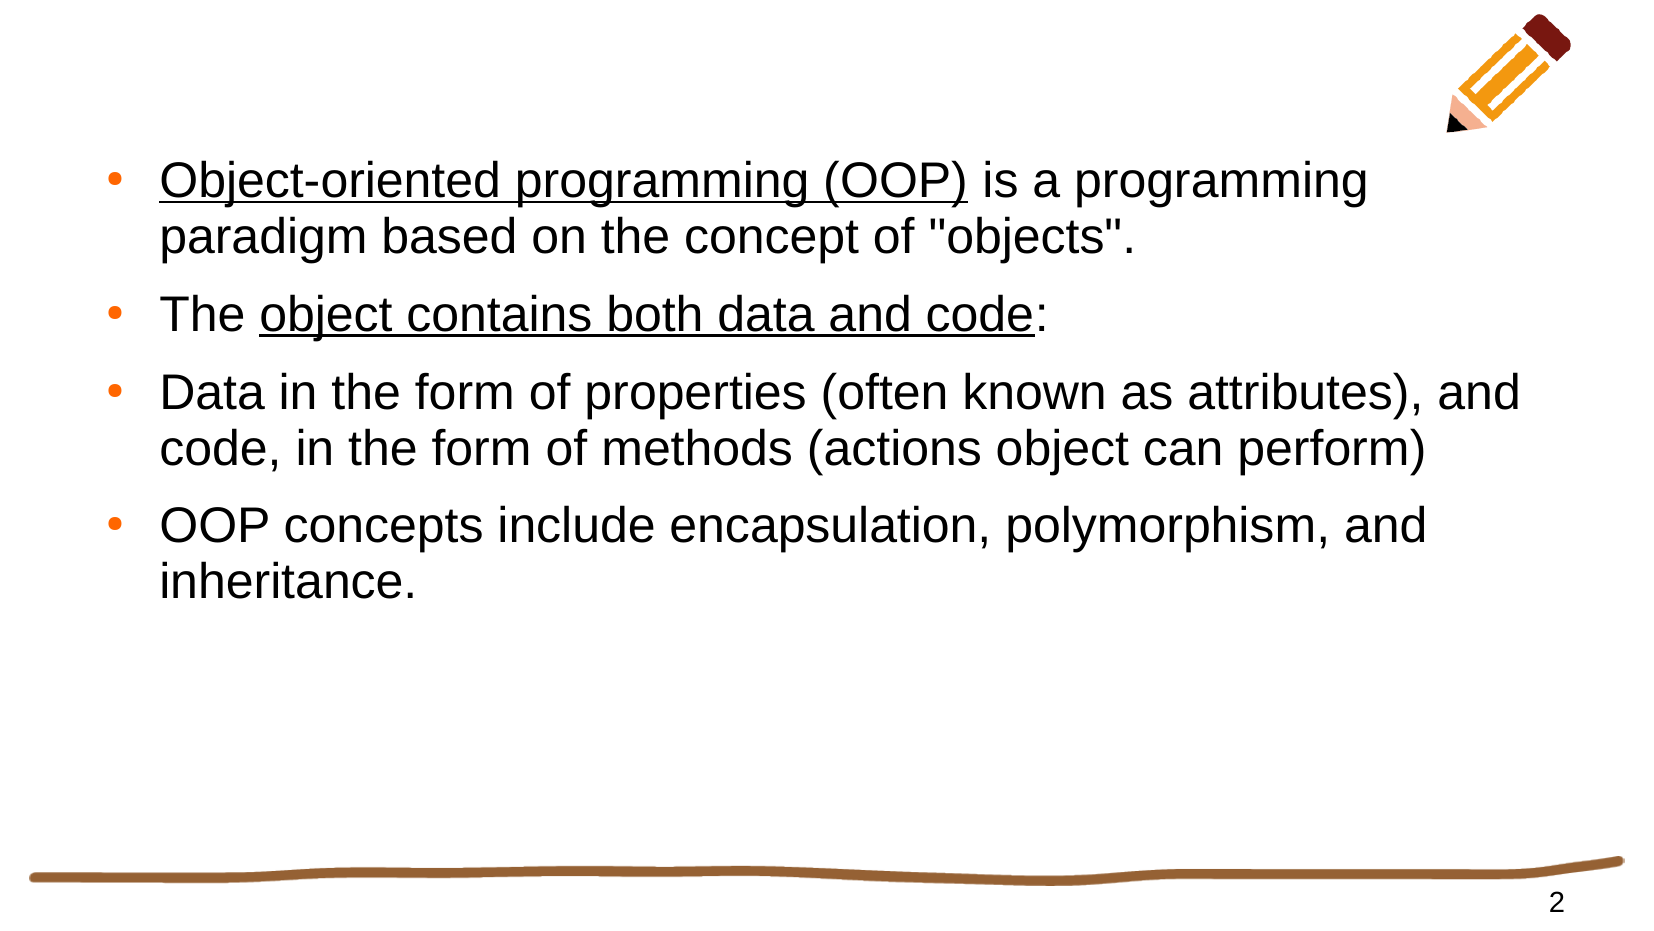

# Object-oriented programming (OOP) is a programming paradigm based on the concept of "objects".
The object contains both data and code:
Data in the form of properties (often known as attributes), and code, in the form of methods (actions object can perform)
OOP concepts include encapsulation, polymorphism, and inheritance.
2